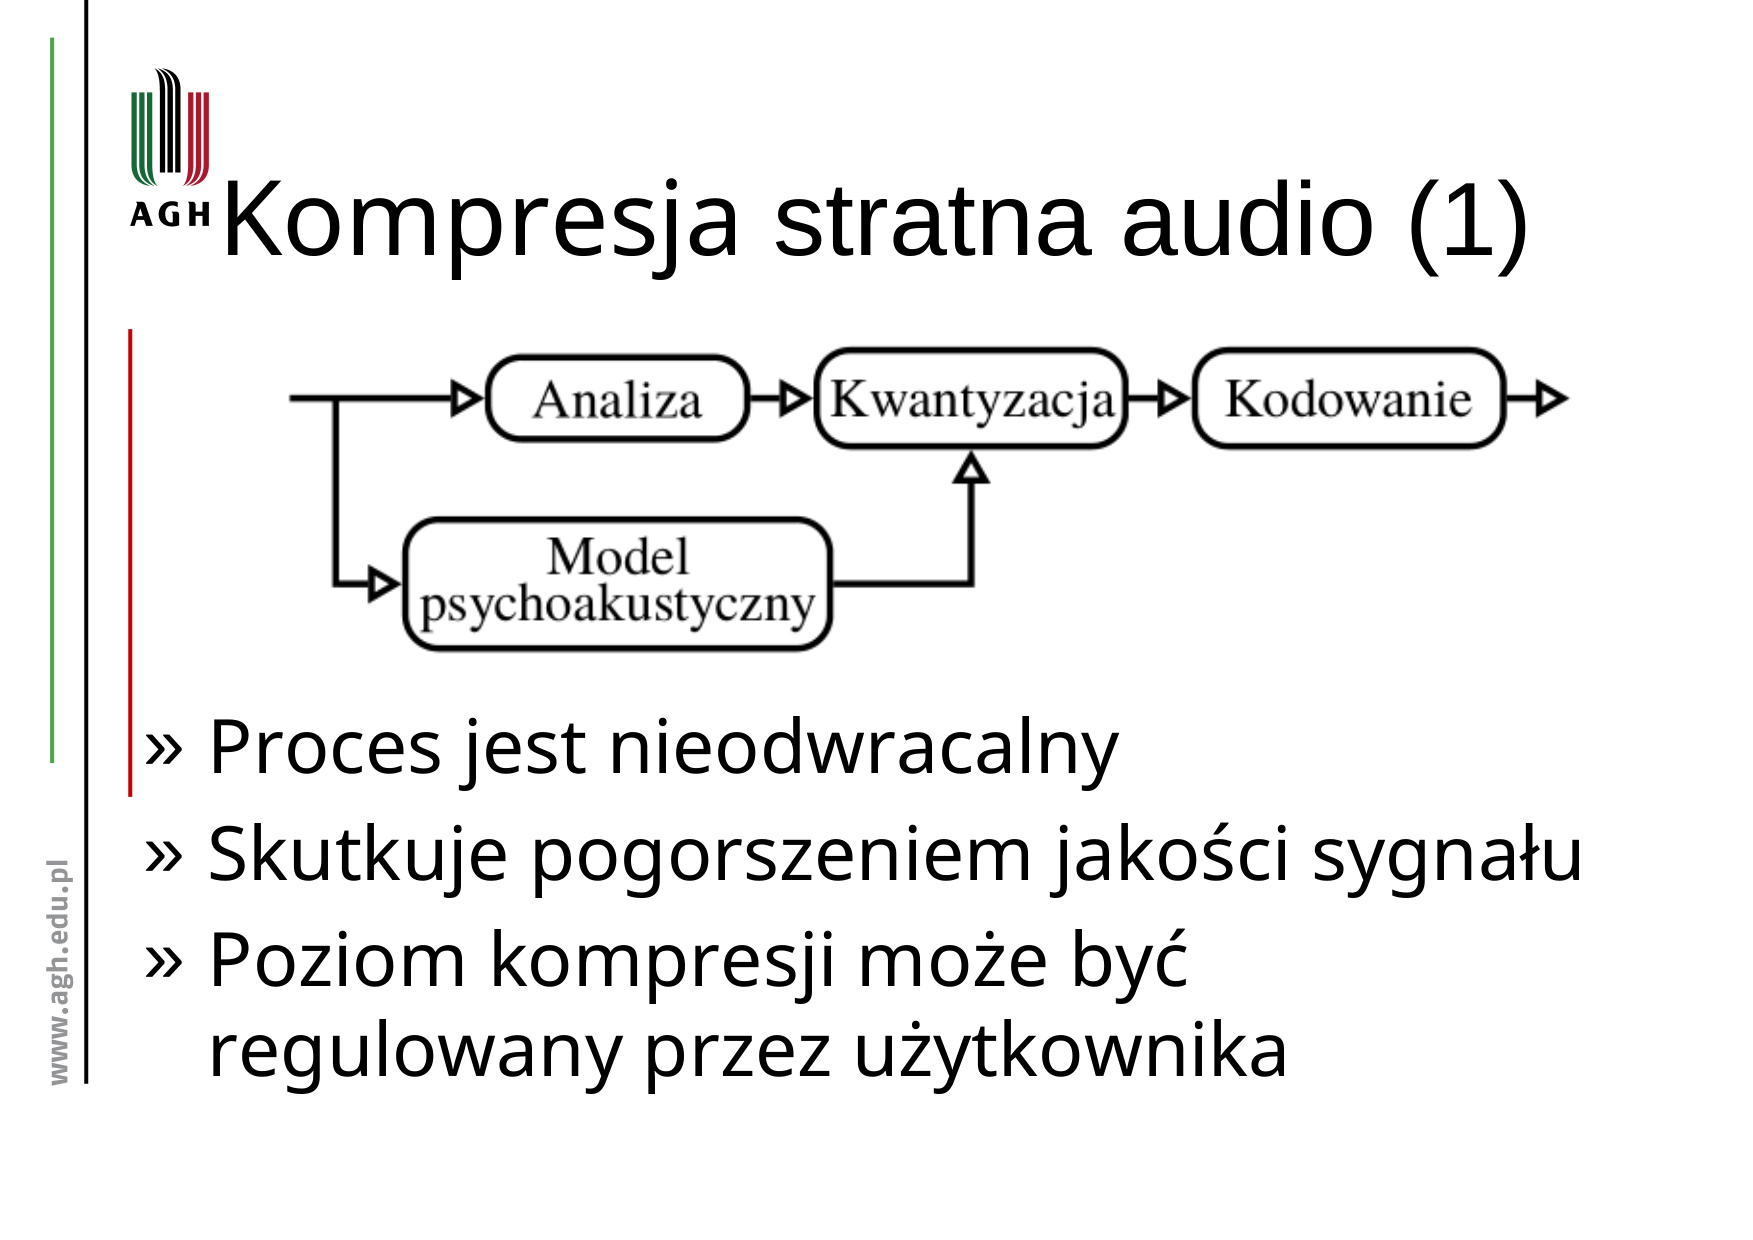

# Kompresja stratna audio (1)
Proces jest nieodwracalny
Skutkuje pogorszeniem jakości sygnału
Poziom kompresji może być regulowany przez użytkownika